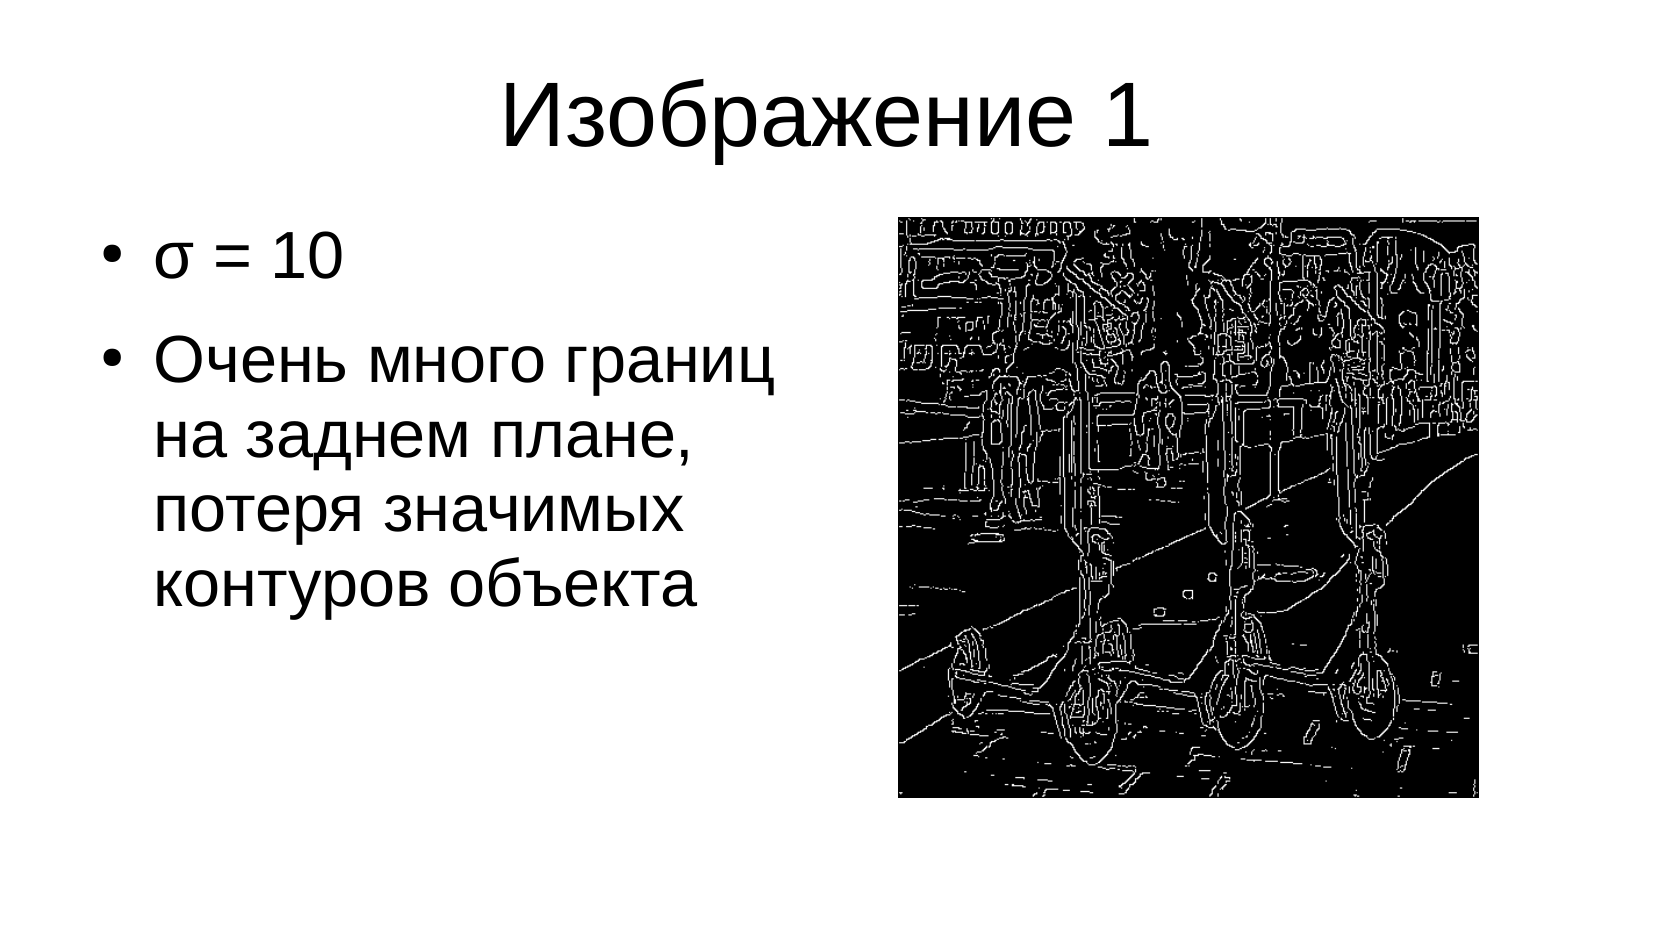

# Изображение 1
σ = 10
Очень много границ на заднем плане, потеря значимых контуров объекта